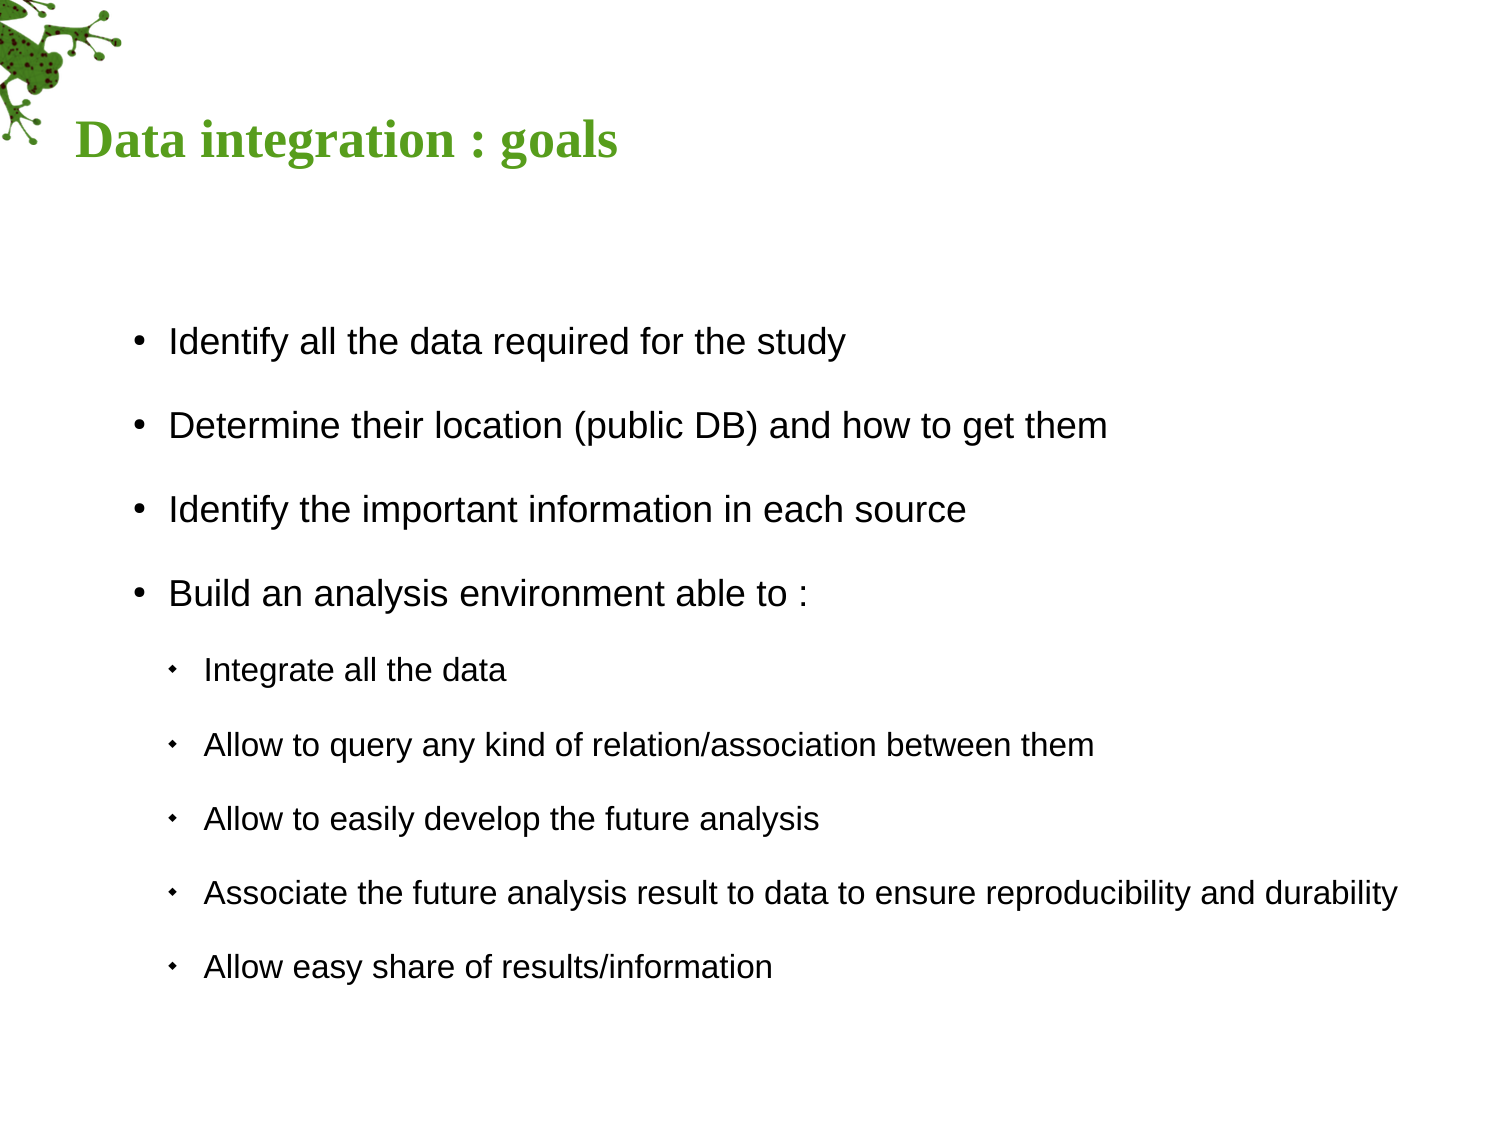

# Data integration : goals
Identify all the data required for the study
Determine their location (public DB) and how to get them
Identify the important information in each source
Build an analysis environment able to :
Integrate all the data
Allow to query any kind of relation/association between them
Allow to easily develop the future analysis
Associate the future analysis result to data to ensure reproducibility and durability
Allow easy share of results/information